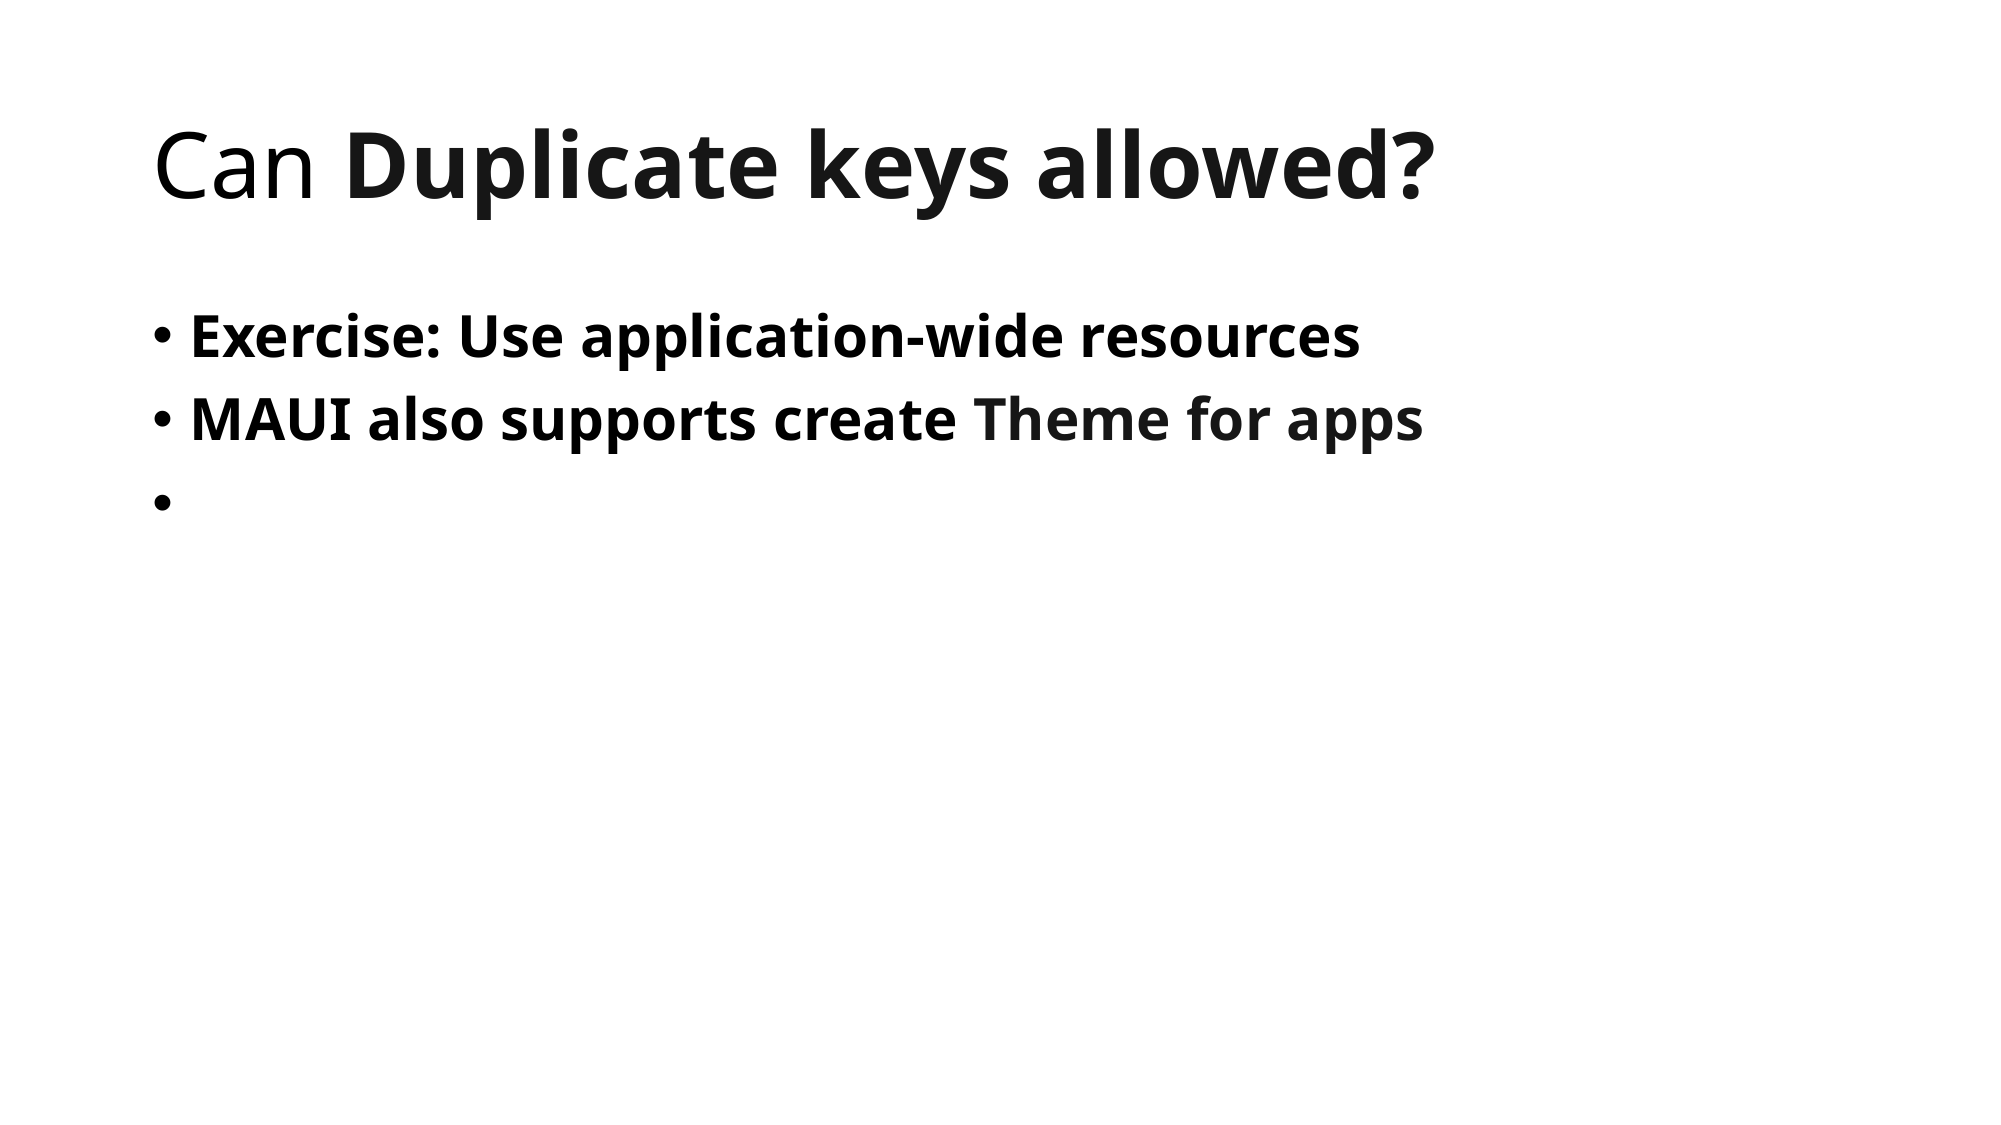

# Can Duplicate keys allowed?
Exercise: Use application-wide resources
MAUI also supports create Theme for apps